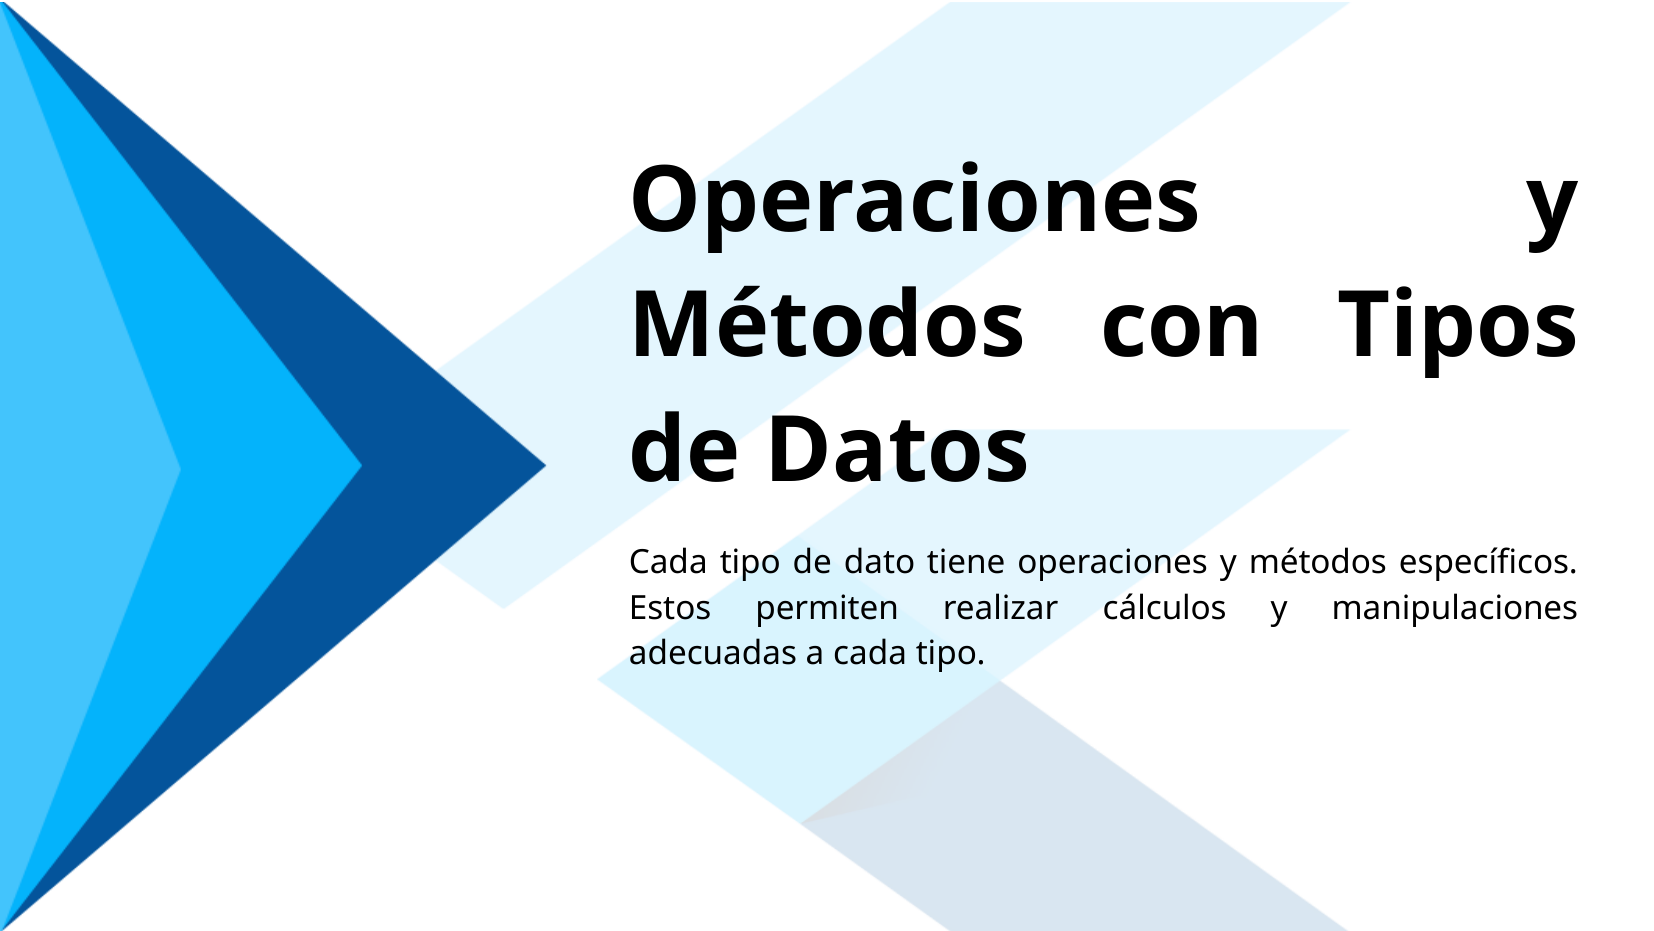

Operaciones y Métodos con Tipos de Datos
Cada tipo de dato tiene operaciones y métodos específicos. Estos permiten realizar cálculos y manipulaciones adecuadas a cada tipo.